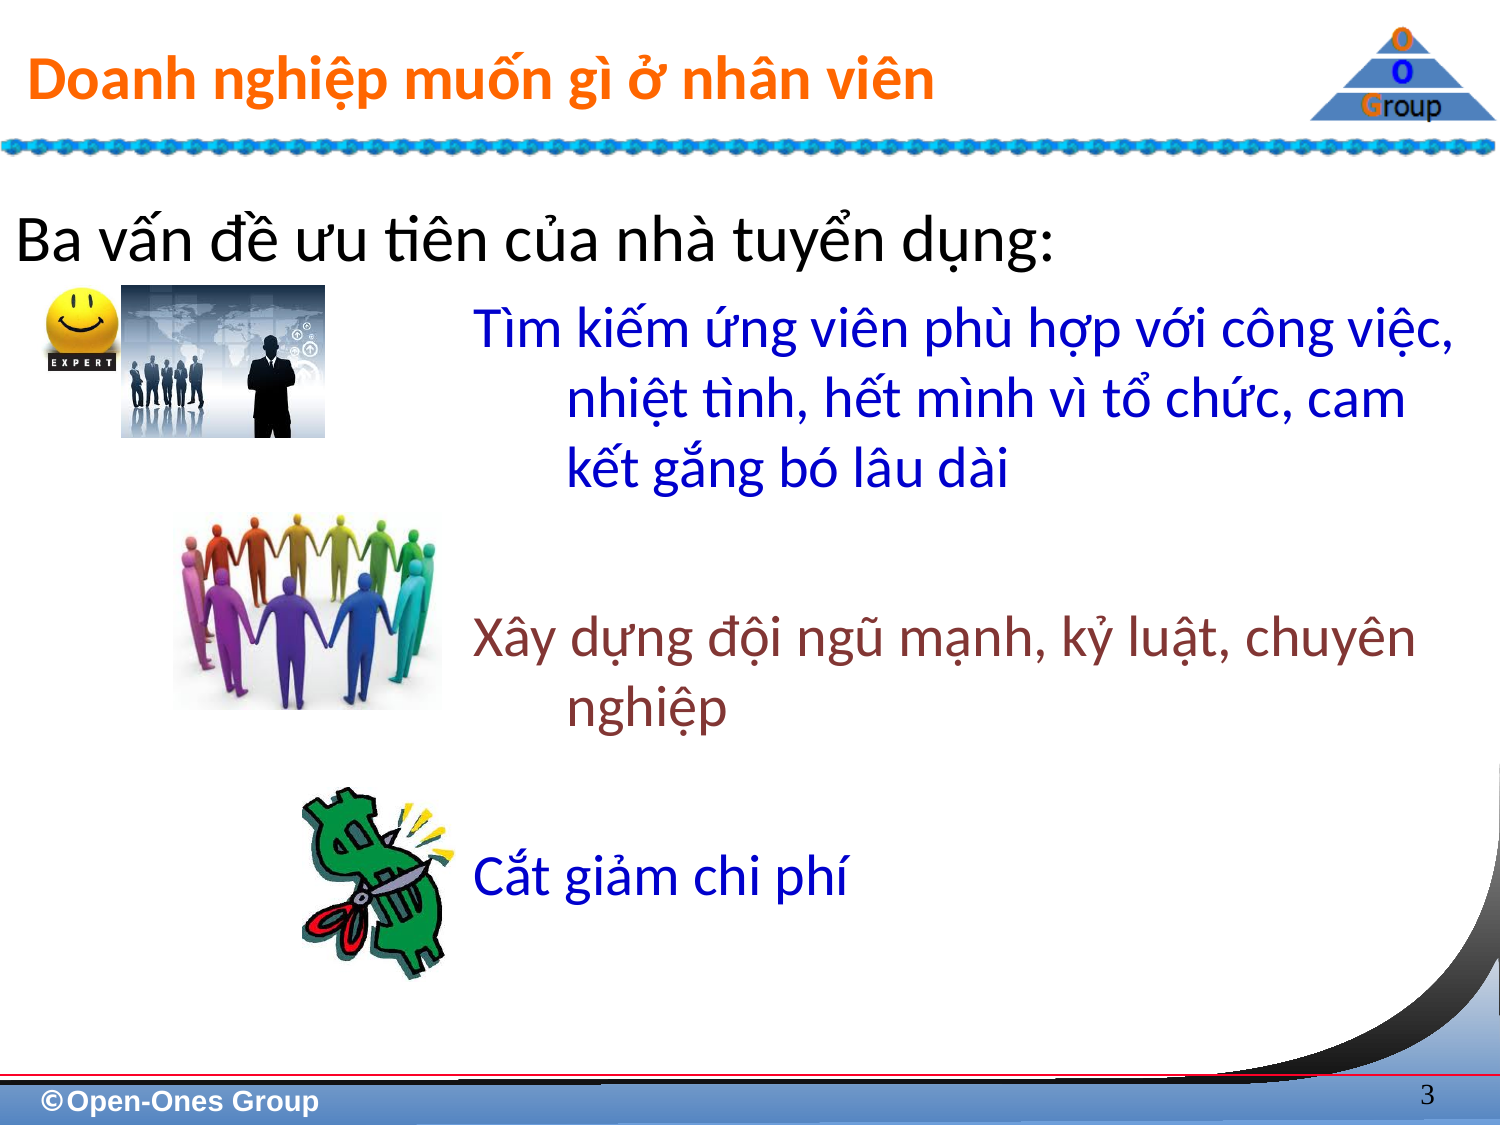

# Doanh nghiệp muốn gì ở nhân viên
Ba vấn đề ưu tiên của nhà tuyển dụng:
Tìm kiếm ứng viên phù hợp với công việc, nhiệt tình, hết mình vì tổ chức, cam kết gắng bó lâu dài
Xây dựng đội ngũ mạnh, kỷ luật, chuyên nghiệp
Cắt giảm chi phí
3